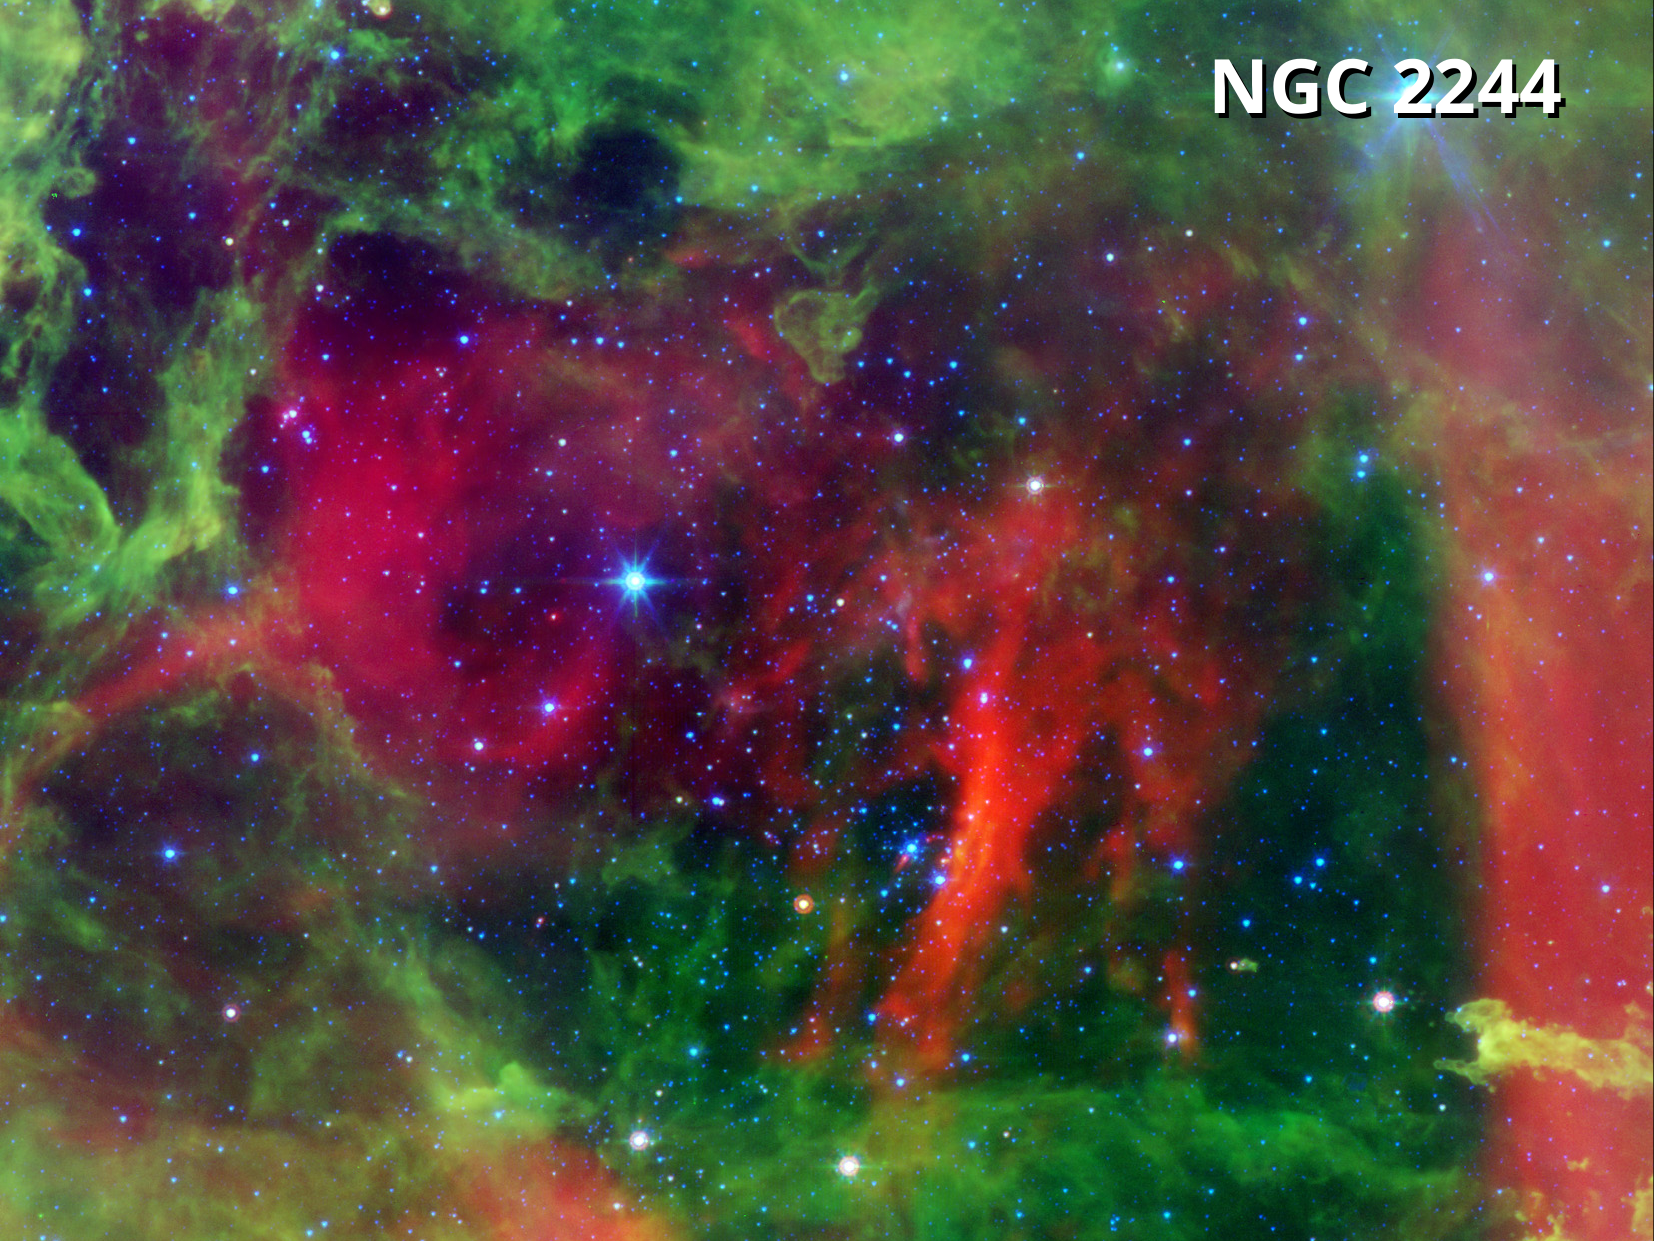

# NGC 2244
H. Asorey - Física IV B
66